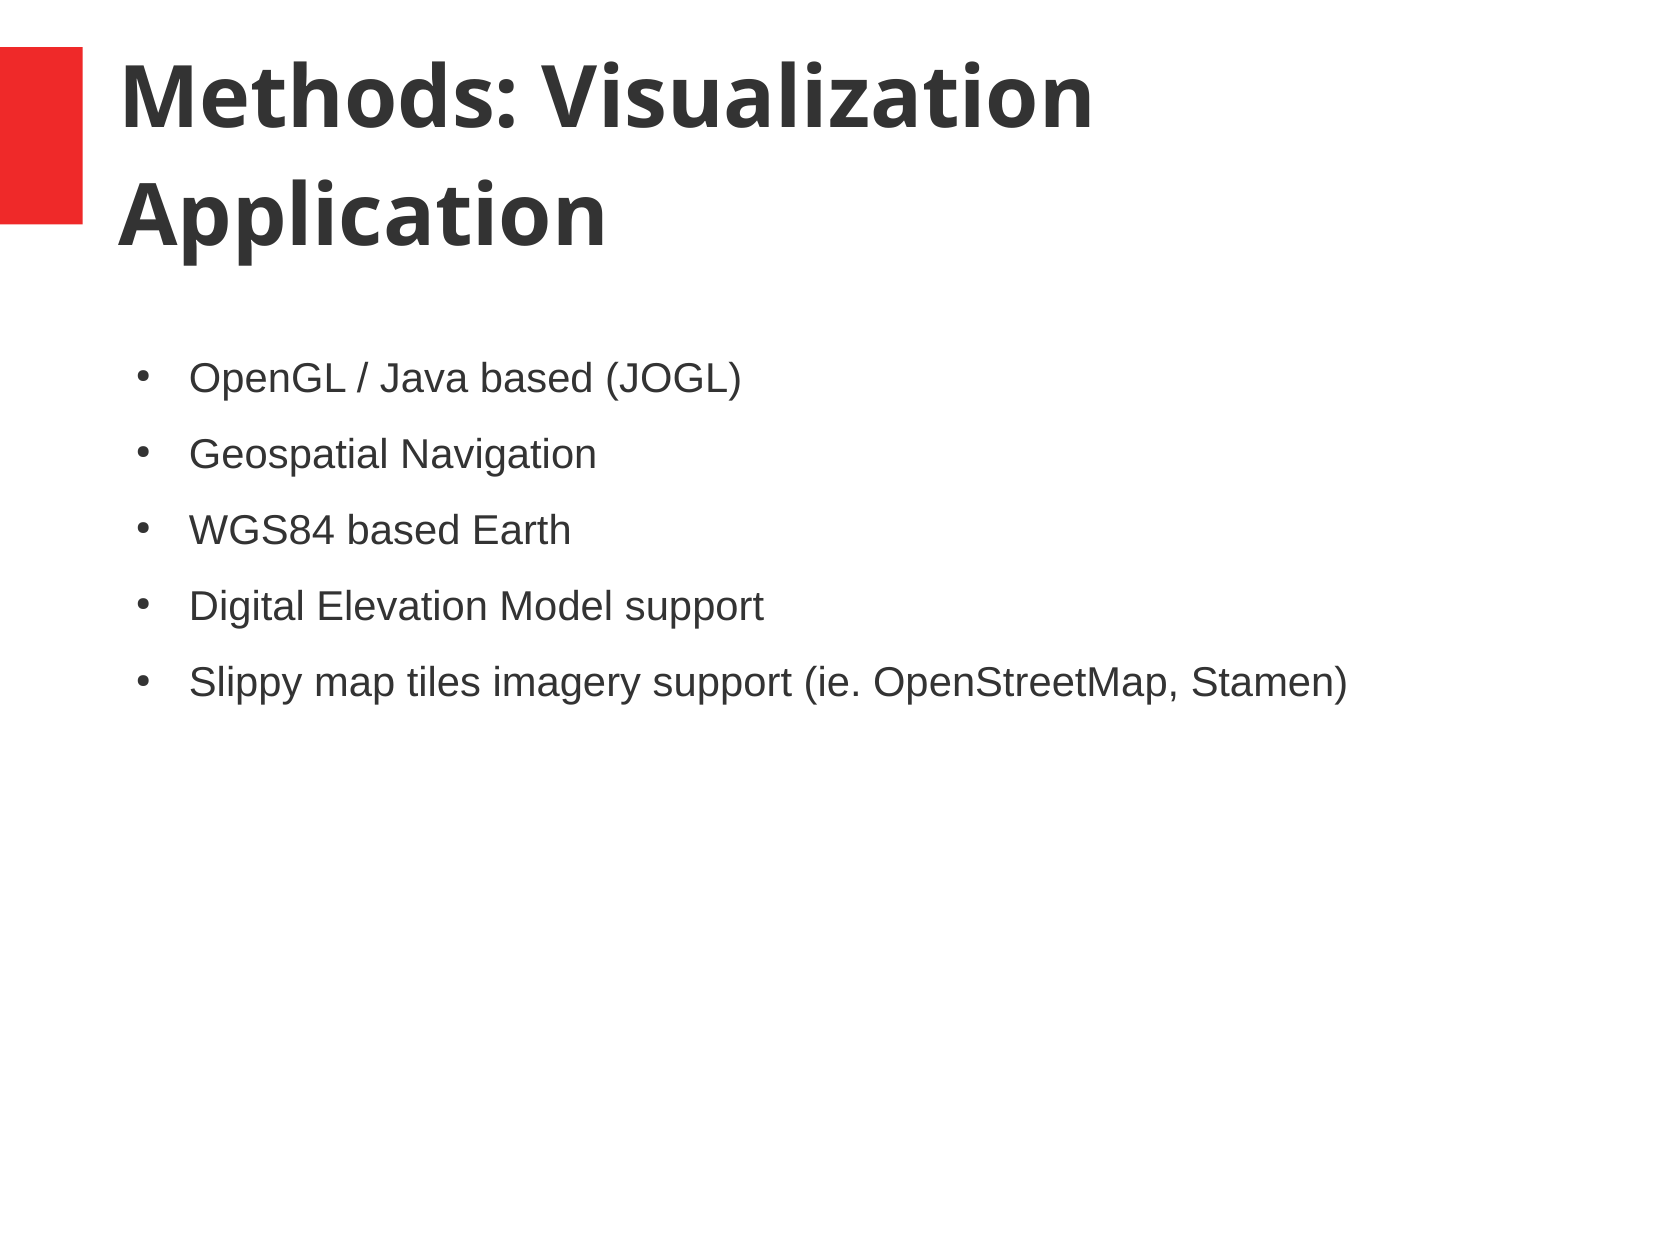

# Methods: Visualization Application
OpenGL / Java based (JOGL)
Geospatial Navigation
WGS84 based Earth
Digital Elevation Model support
Slippy map tiles imagery support (ie. OpenStreetMap, Stamen)